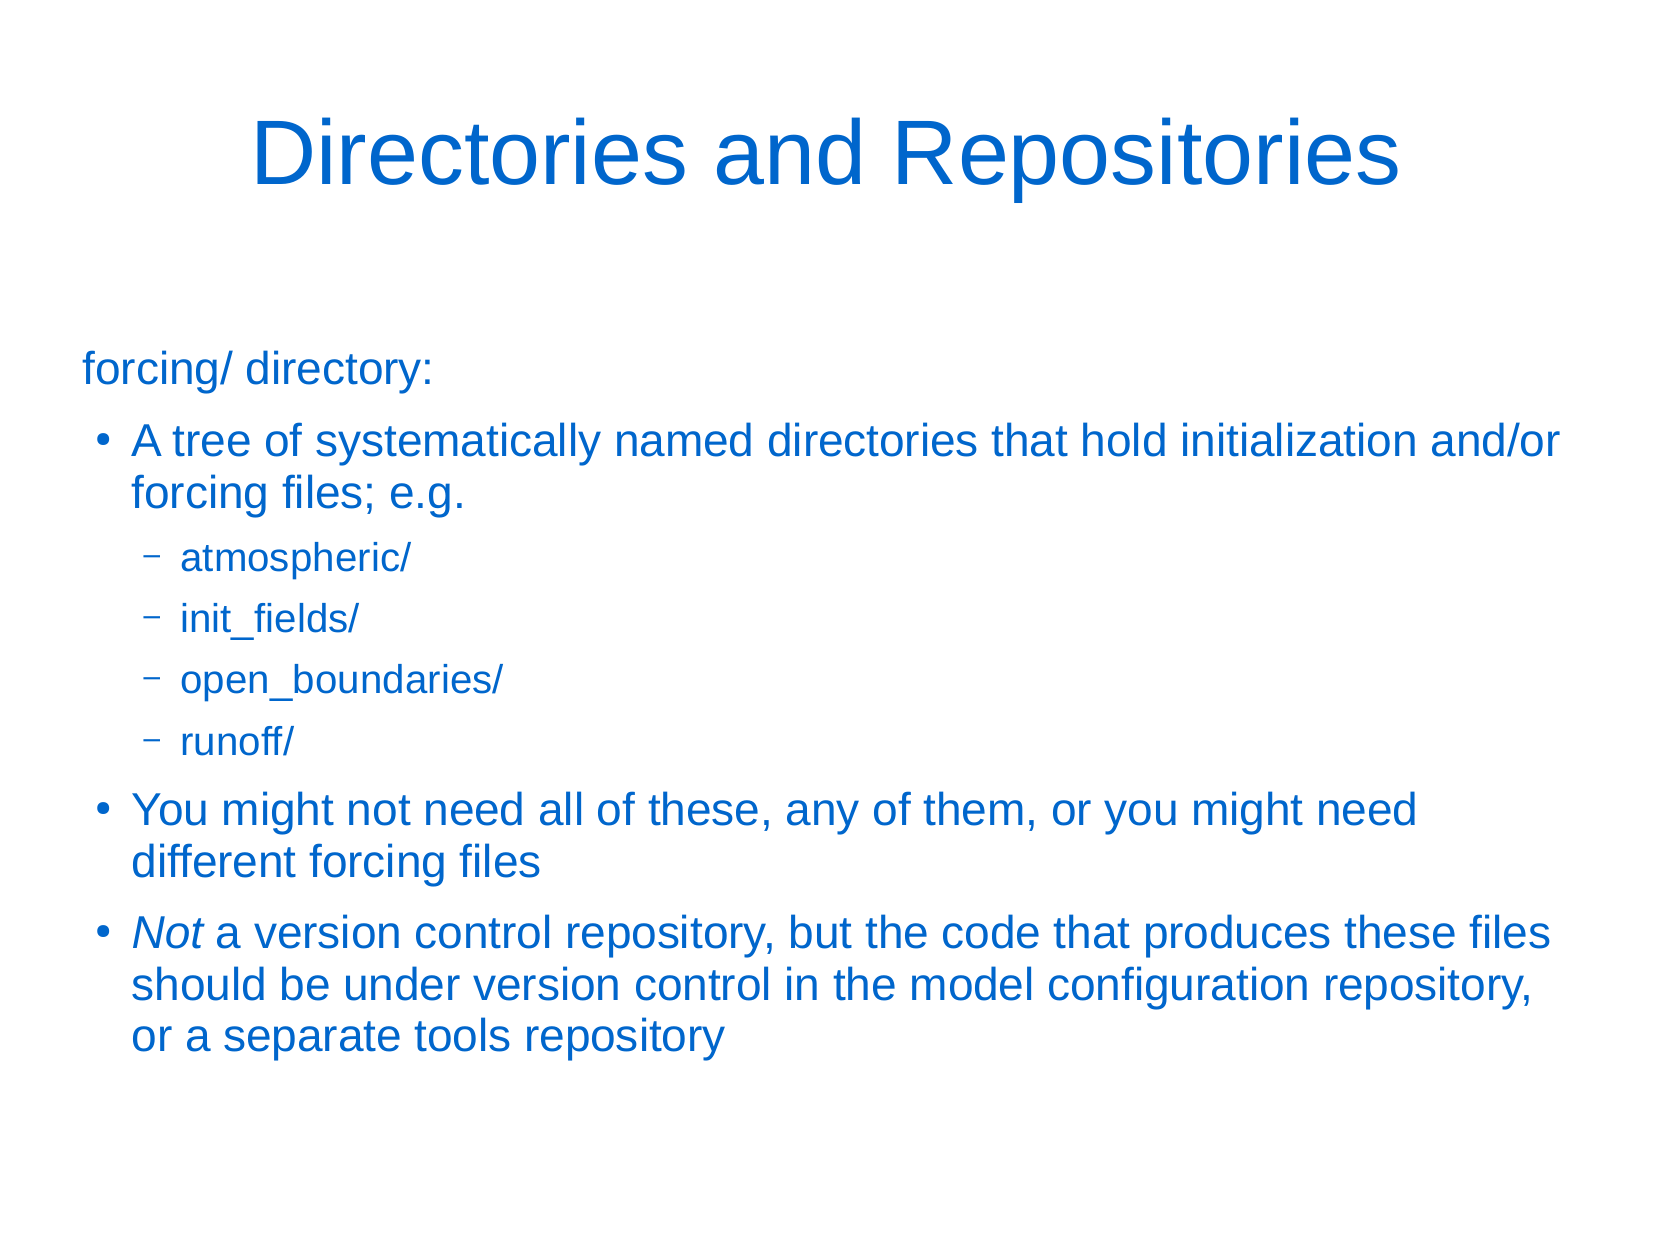

# Directories and Repositories
forcing/ directory:
A tree of systematically named directories that hold initialization and/or forcing files; e.g.
atmospheric/
init_fields/
open_boundaries/
runoff/
You might not need all of these, any of them, or you might need different forcing files
Not a version control repository, but the code that produces these files should be under version control in the model configuration repository, or a separate tools repository